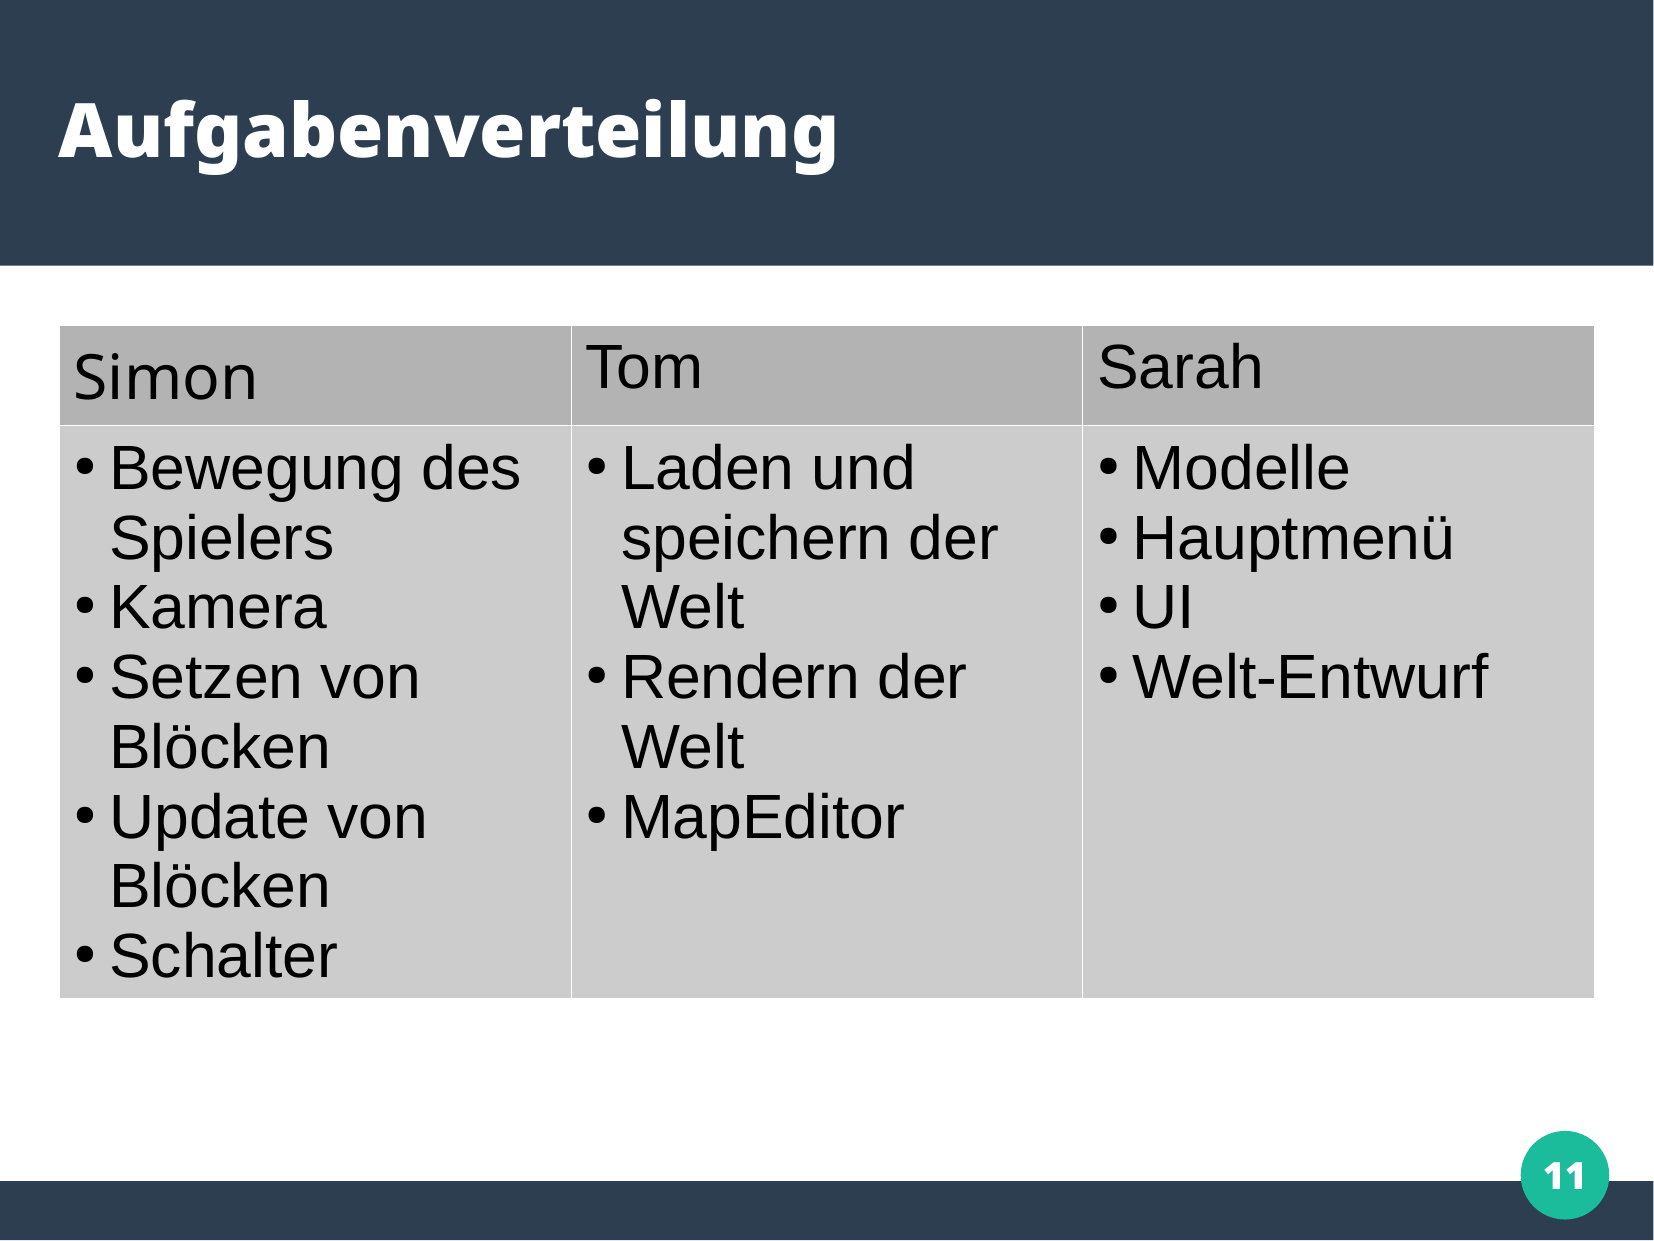

# Aufgabenverteilung
| Simon | Tom | Sarah |
| --- | --- | --- |
| Bewegung des Spielers Kamera Setzen von Blöcken Update von Blöcken Schalter | Laden und speichern der Welt Rendern der Welt MapEditor | Modelle Hauptmenü UI Welt-Entwurf |
11